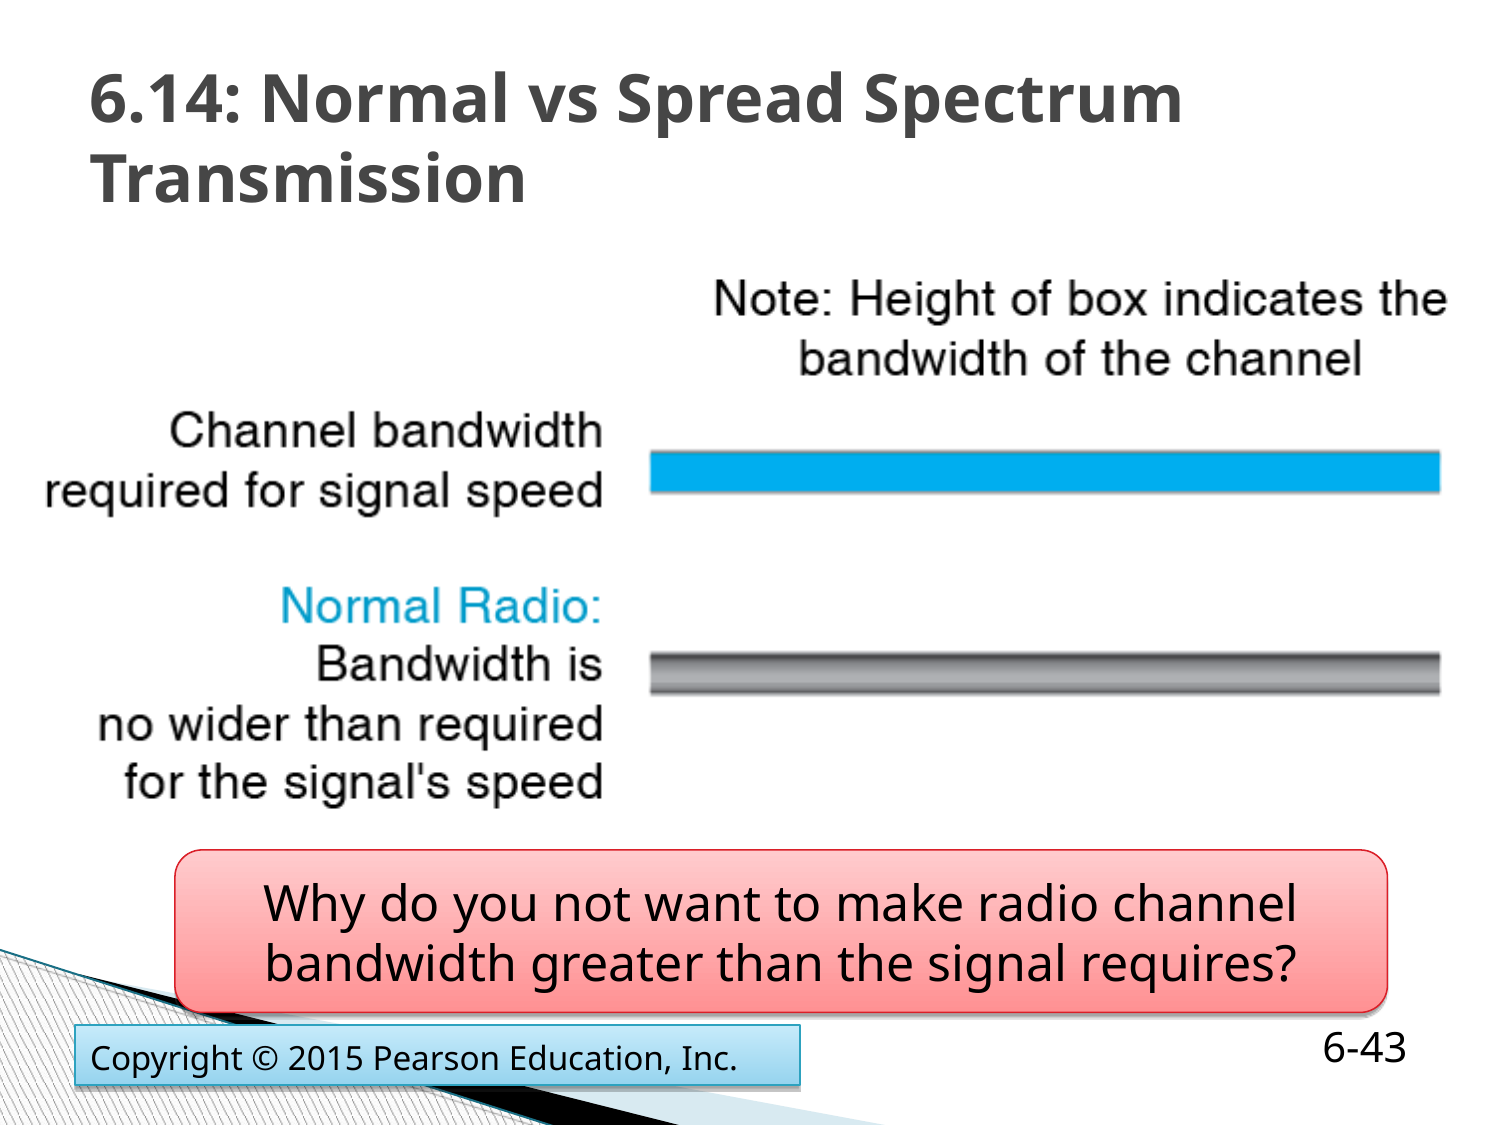

# 6.14: Normal vs Spread Spectrum Transmission
Why do you not want to make radio channel bandwidth greater than the signal requires?
Copyright © 2015 Pearson Education, Inc.